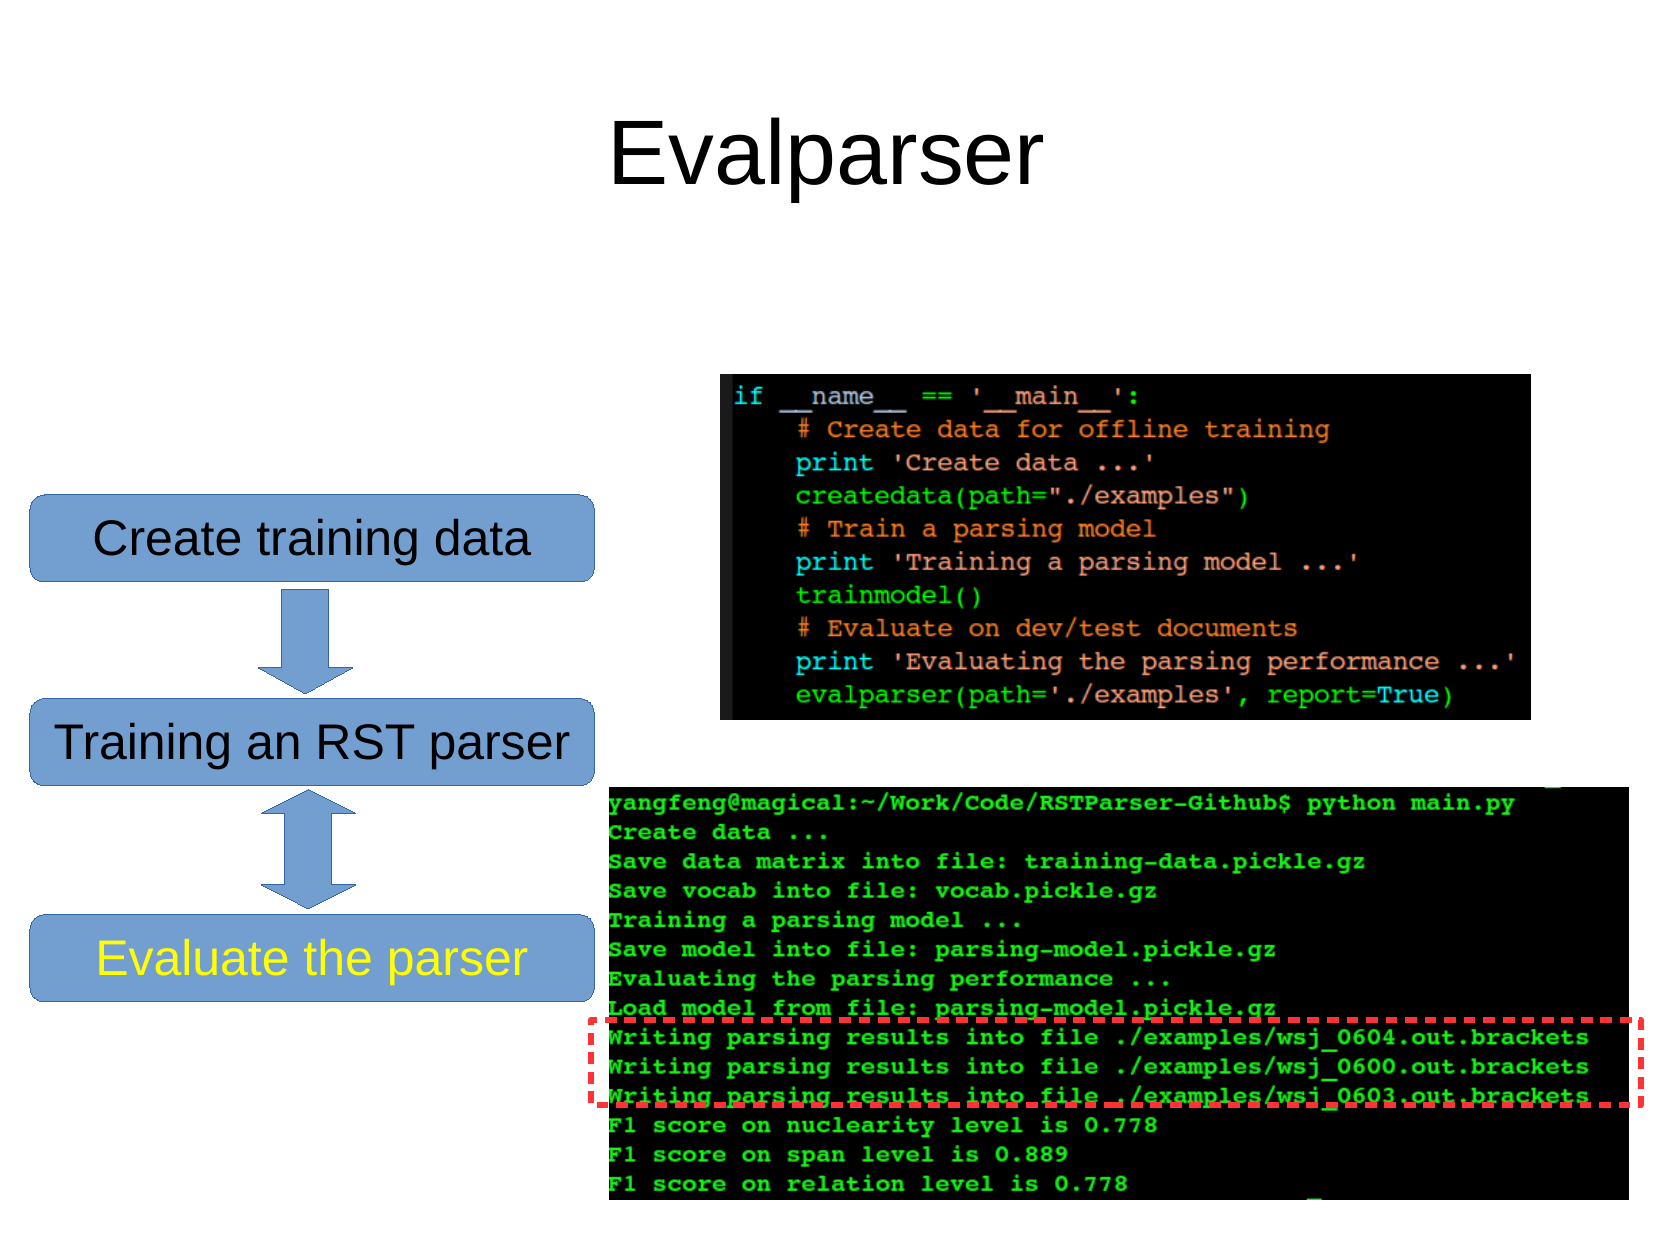

# Evalparser
Create training data
Training an RST parser
Evaluate the parser